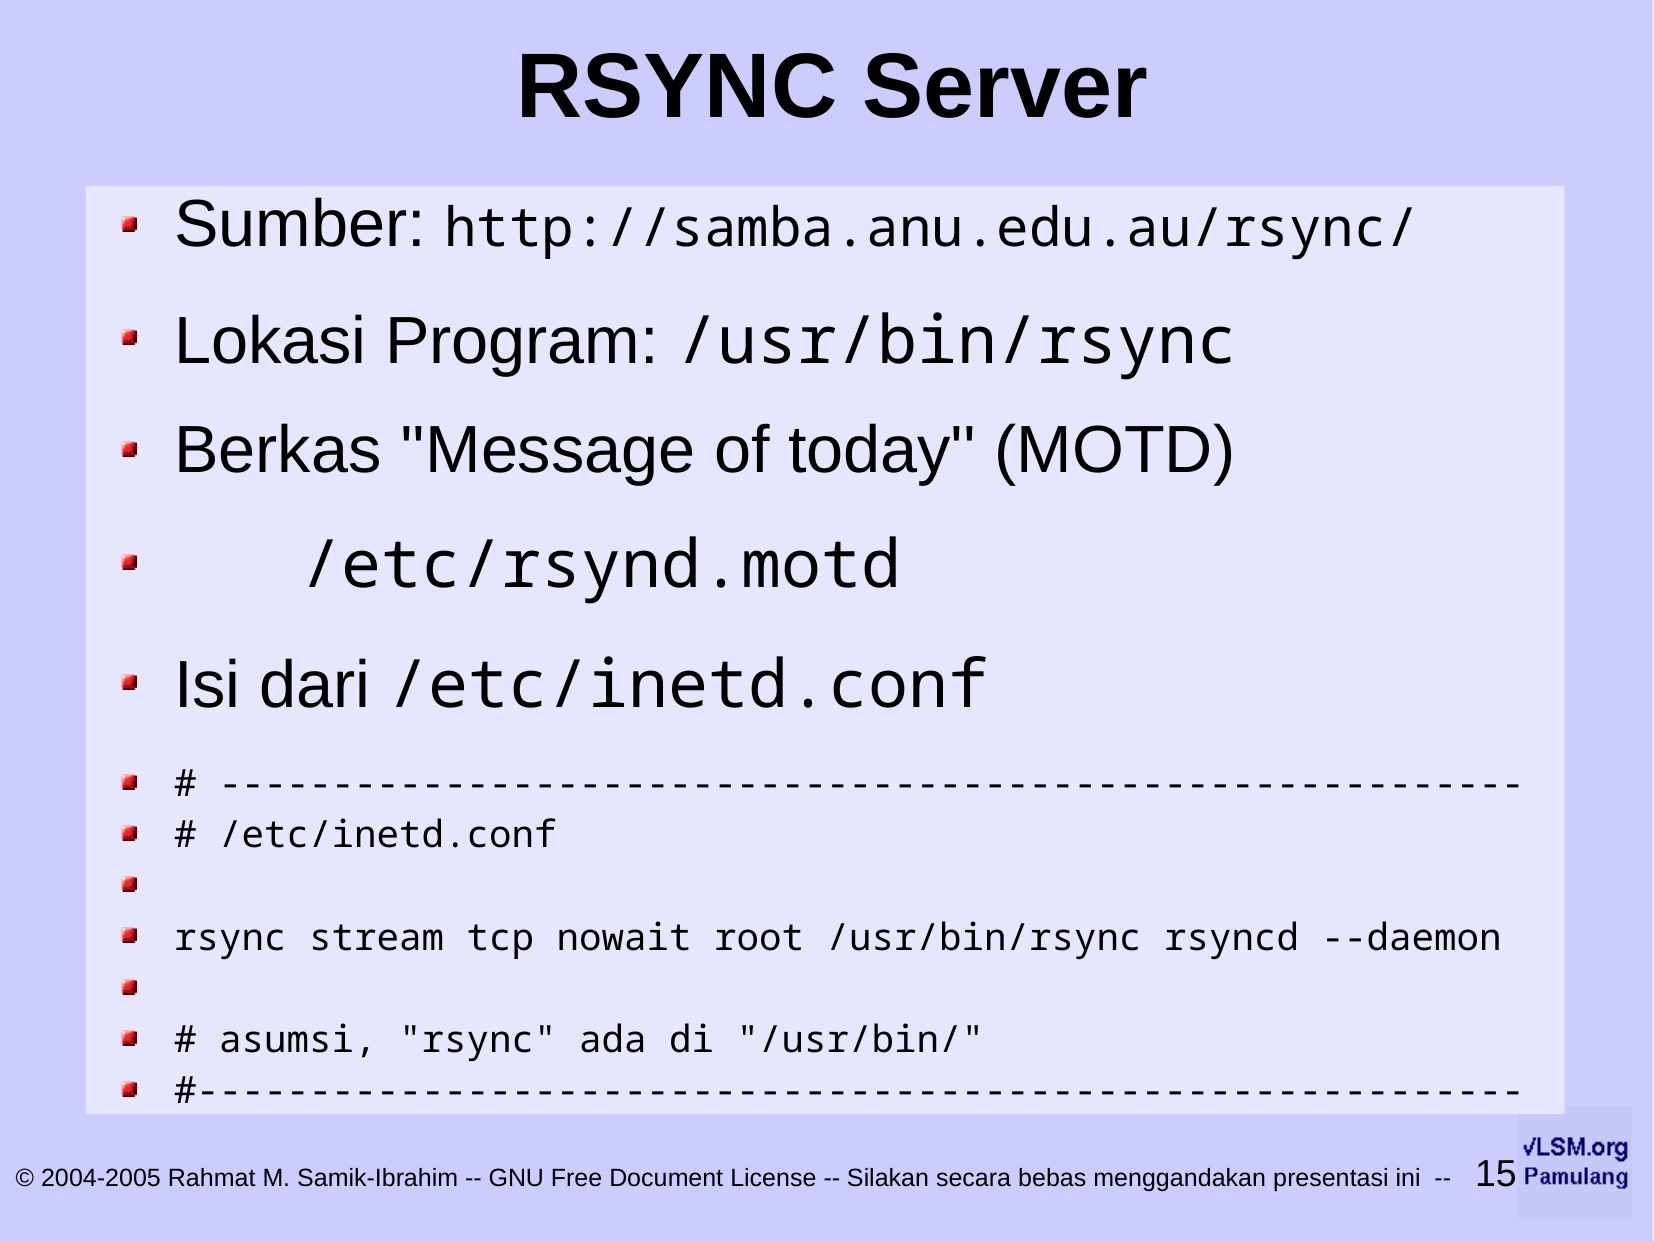

# RSYNC Server
Sumber: http://samba.anu.edu.au/rsync/
Lokasi Program: /usr/bin/rsync
Berkas ''Message of today'' (MOTD)
 	/etc/rsynd.motd
Isi dari /etc/inetd.conf
# ----------------------------------------------------------
# /etc/inetd.conf
rsync stream tcp nowait root /usr/bin/rsync rsyncd --daemon
# asumsi, "rsync" ada di "/usr/bin/"
#-----------------------------------------------------------